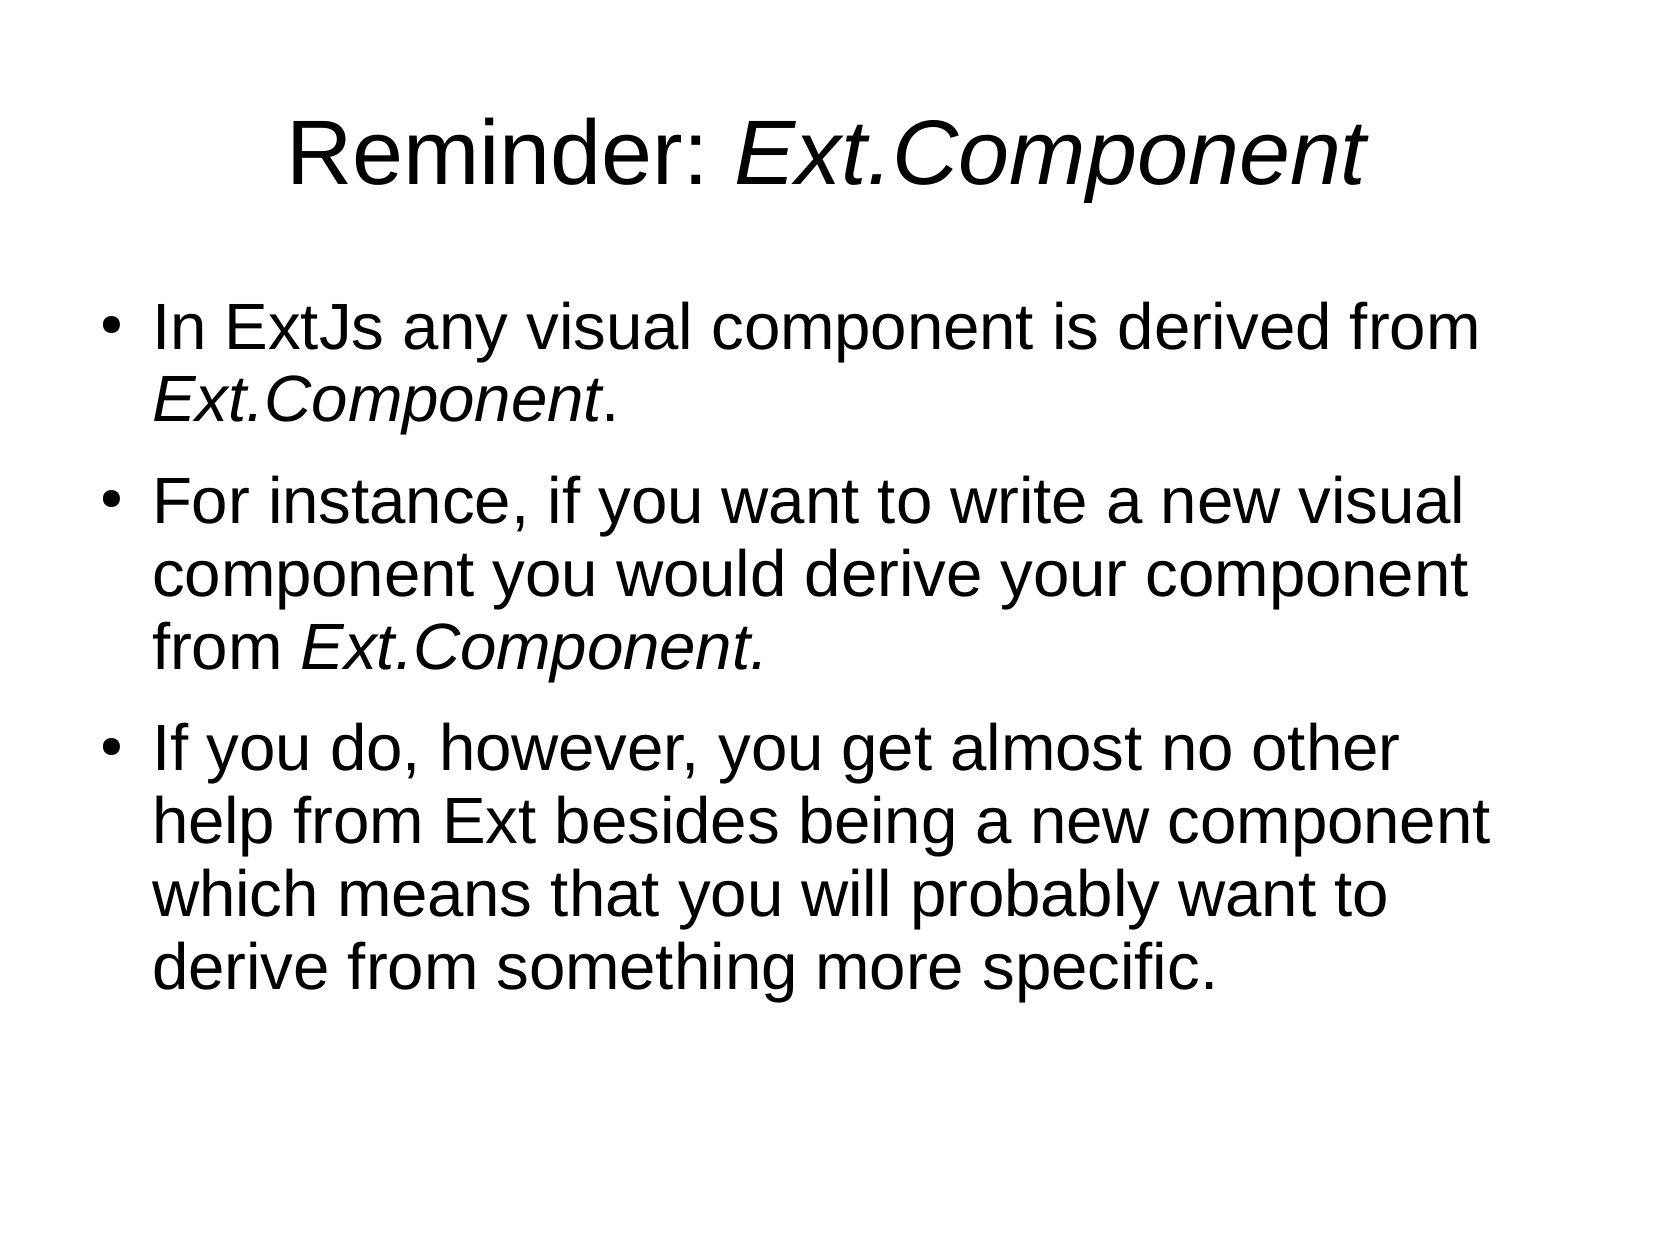

# Reminder: Ext.Component
In ExtJs any visual component is derived from Ext.Component.
For instance, if you want to write a new visual component you would derive your component from Ext.Component.
If you do, however, you get almost no other help from Ext besides being a new component which means that you will probably want to derive from something more specific.